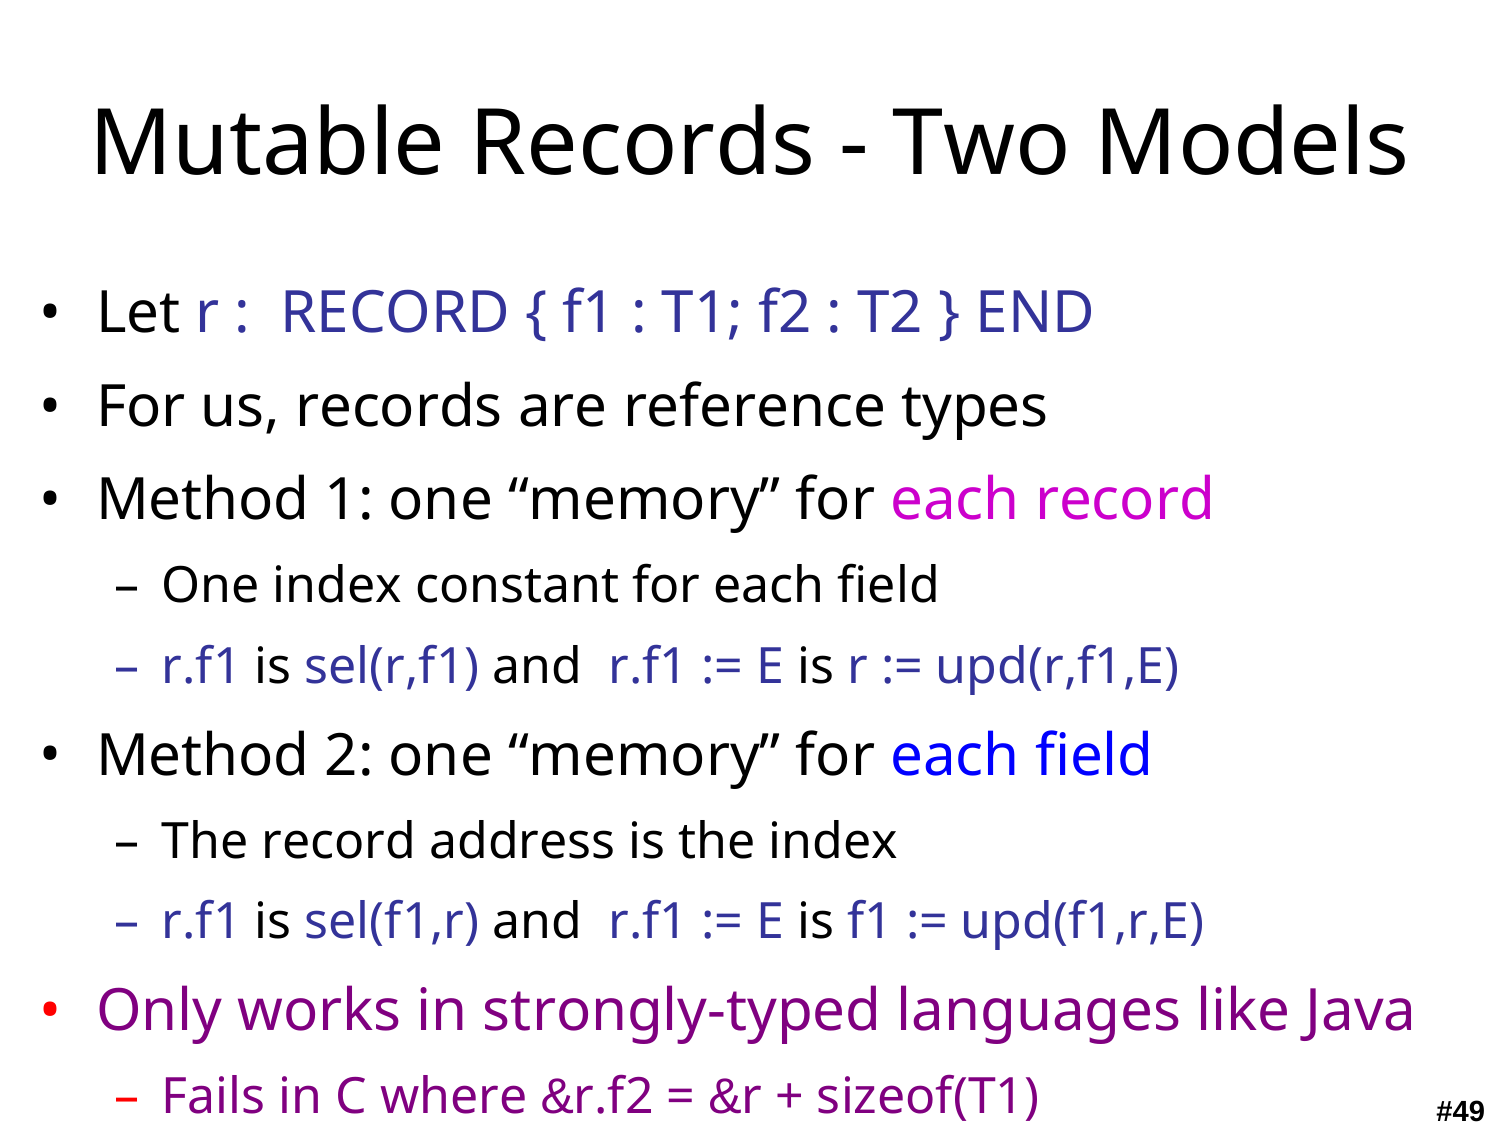

# Mutable Records - Two Models
Let r : RECORD { f1 : T1; f2 : T2 } END
For us, records are reference types
Method 1: one “memory” for each record
One index constant for each field
r.f1 is sel(r,f1) and r.f1 := E is r := upd(r,f1,E)
Method 2: one “memory” for each field
The record address is the index
r.f1 is sel(f1,r) and r.f1 := E is f1 := upd(f1,r,E)
Only works in strongly-typed languages like Java
Fails in C where &r.f2 = &r + sizeof(T1)
49